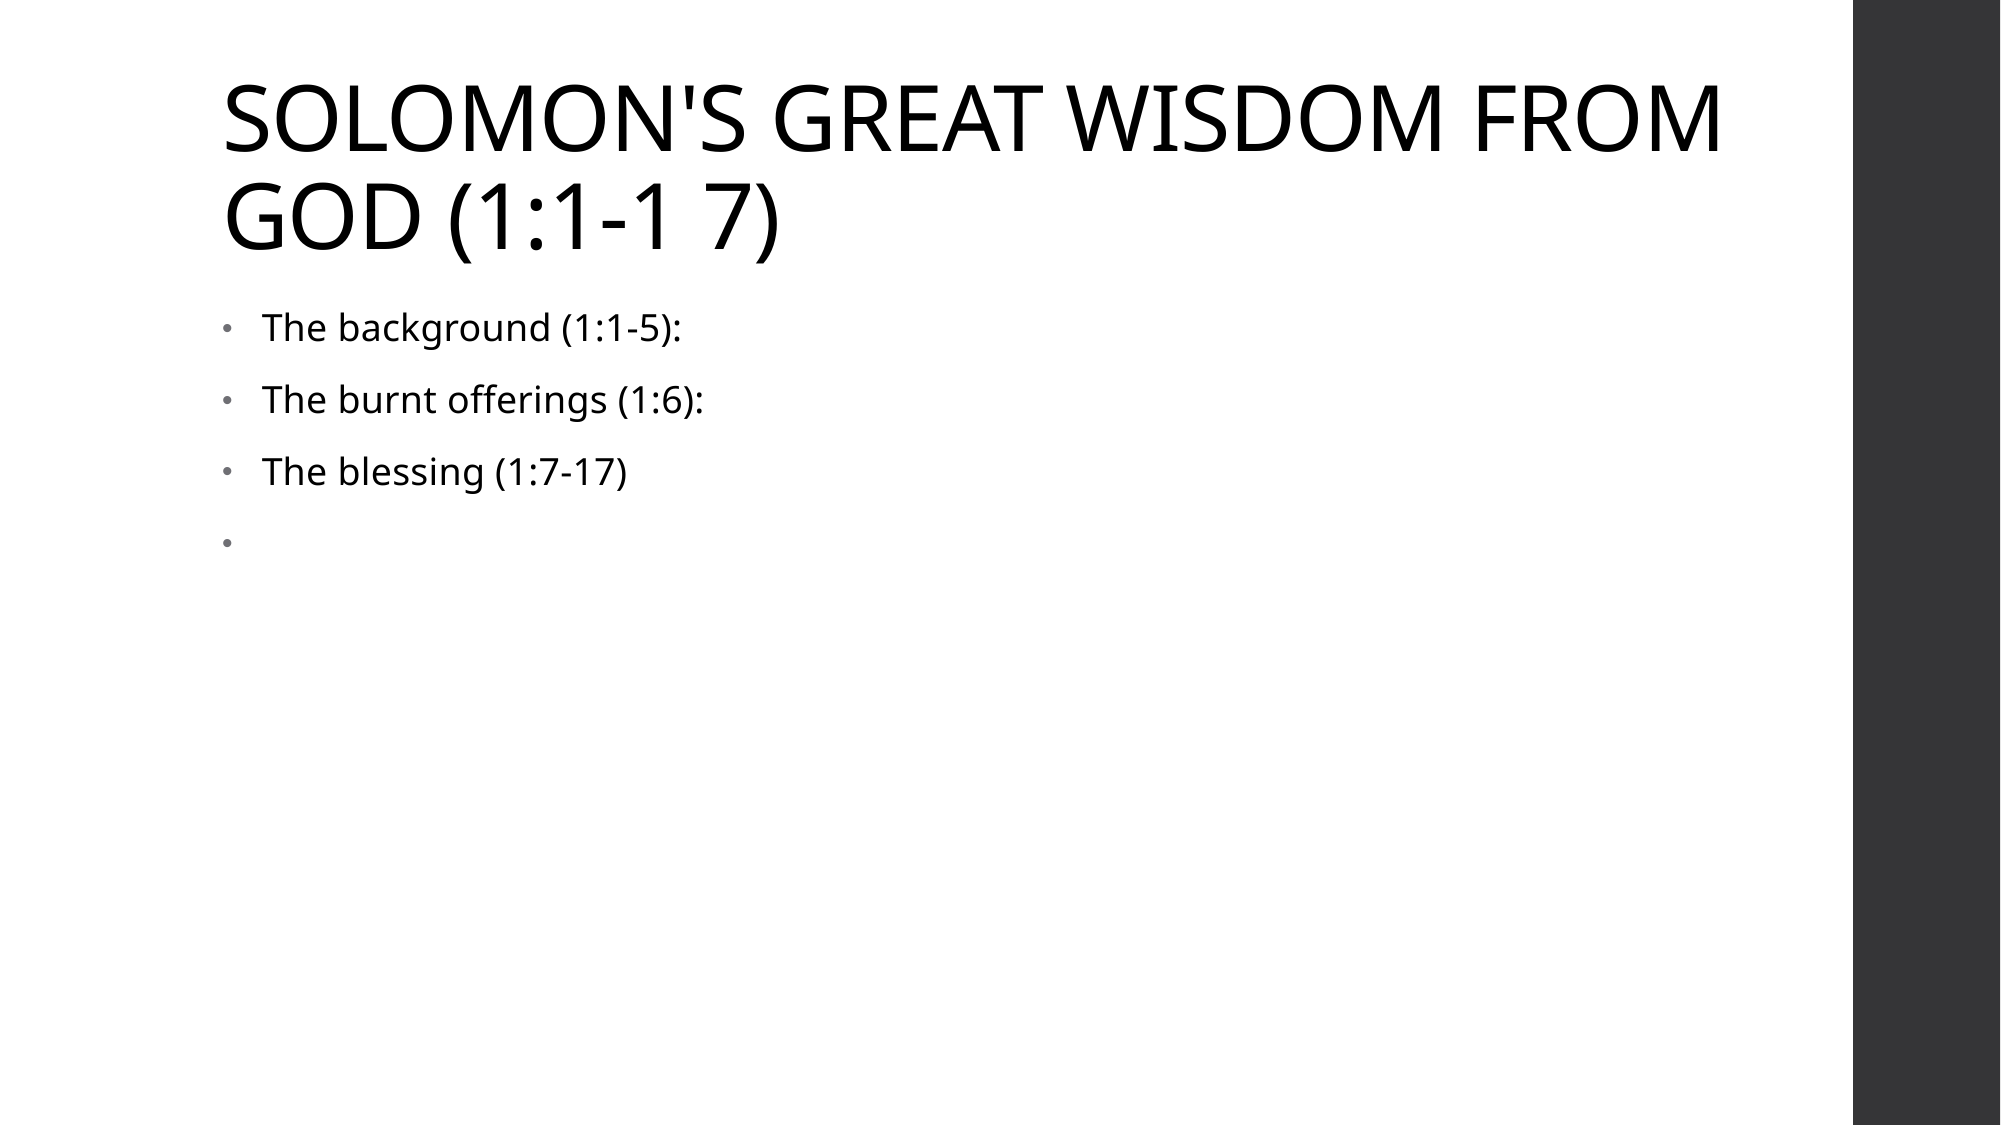

# SOLOMON'S GREAT WISDOM FROM GOD (1:1-1 7)
 The background (1:1-5):
 The burnt offerings (1:6):
 The blessing (1:7-17)